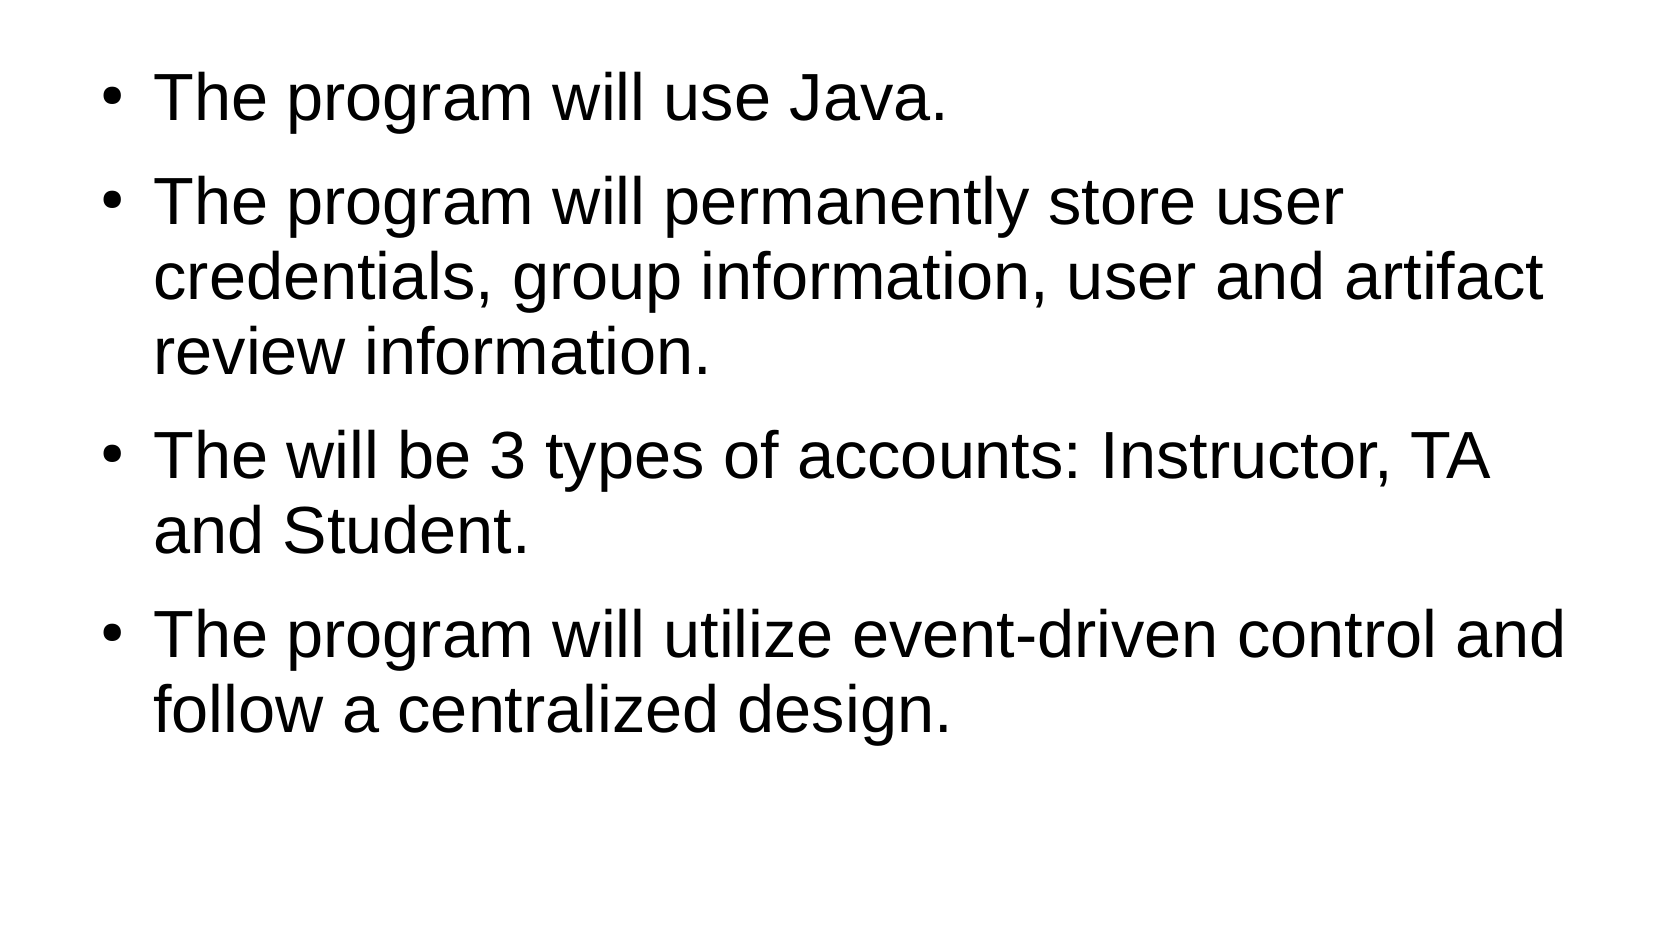

# The program will use Java.
The program will permanently store user credentials, group information, user and artifact review information.
The will be 3 types of accounts: Instructor, TA and Student.
The program will utilize event-driven control and follow a centralized design.